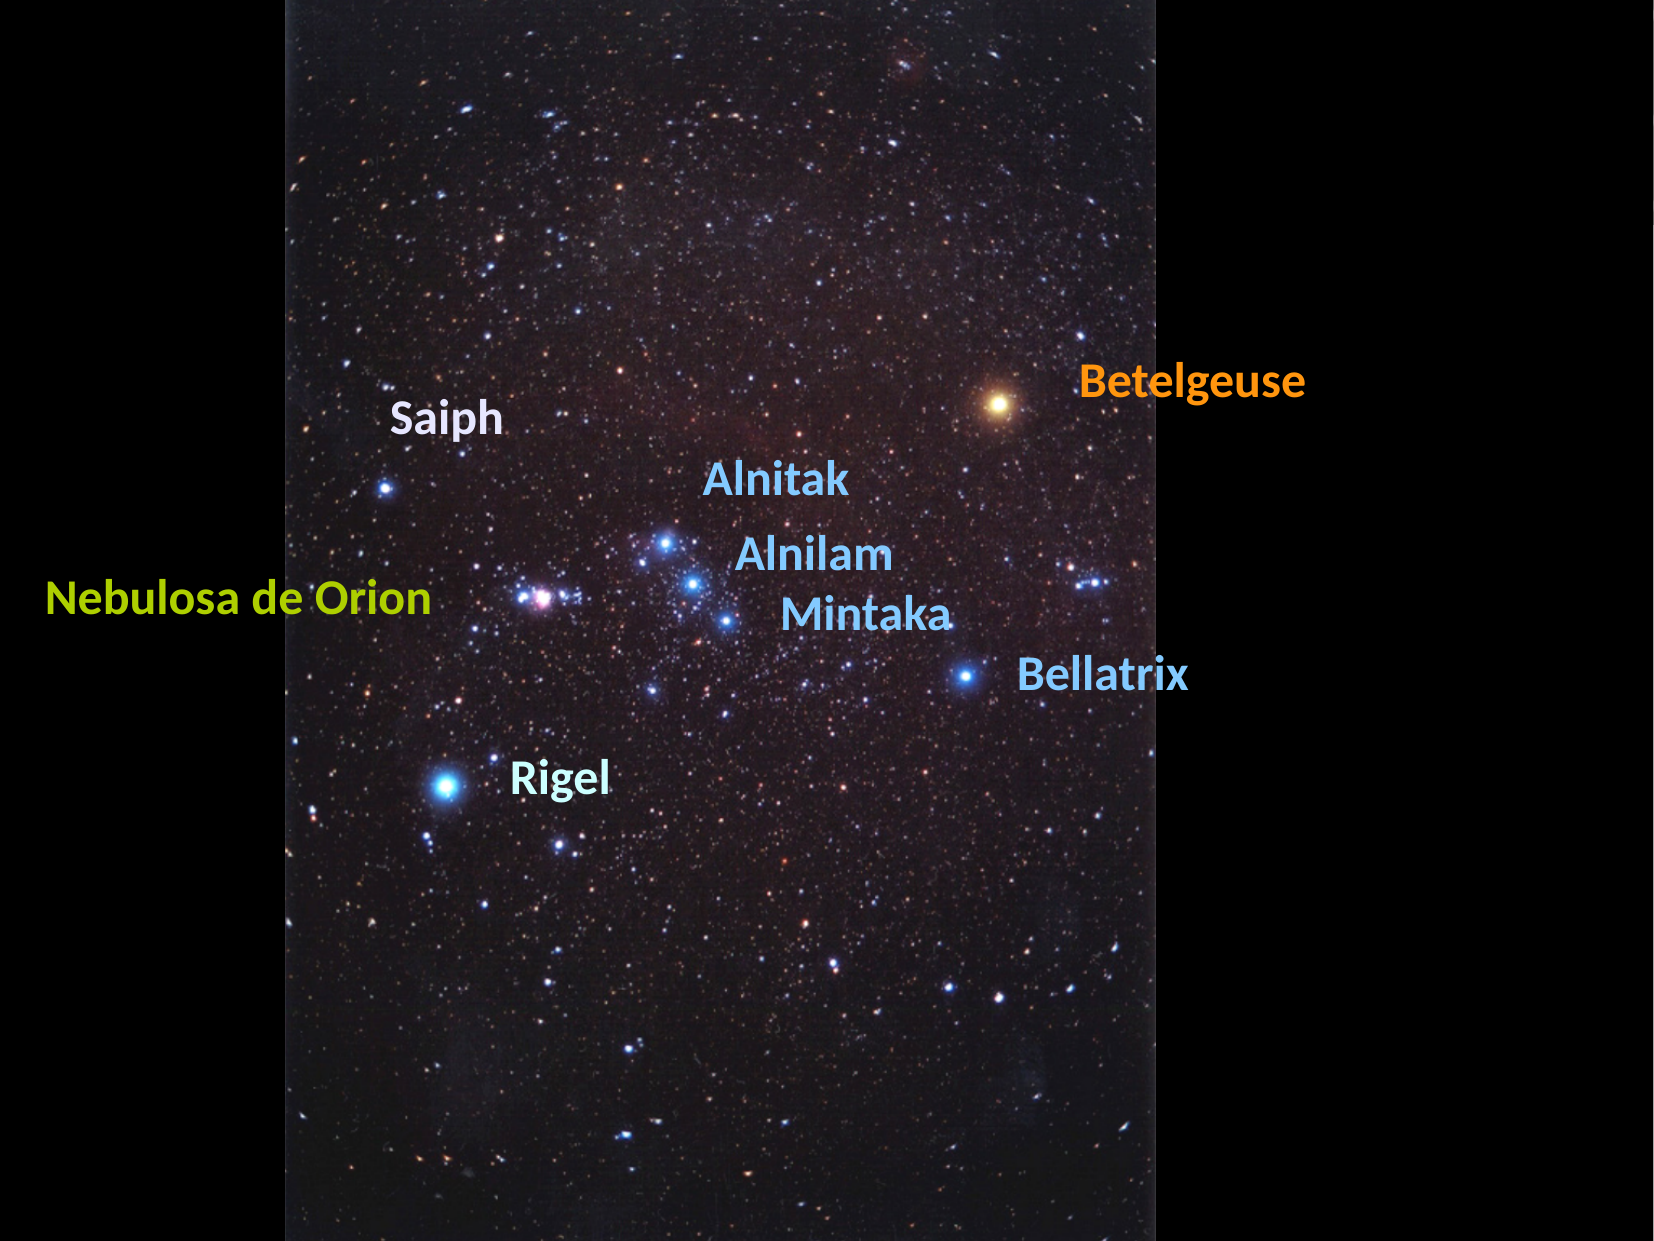

Betelgeuse
Saiph
Alnitak
Alnilam
Nebulosa de Orion
Mintaka
Bellatrix
Rigel
Oct 10, 2017
H. Asorey - IPAC 2017 - 09
22